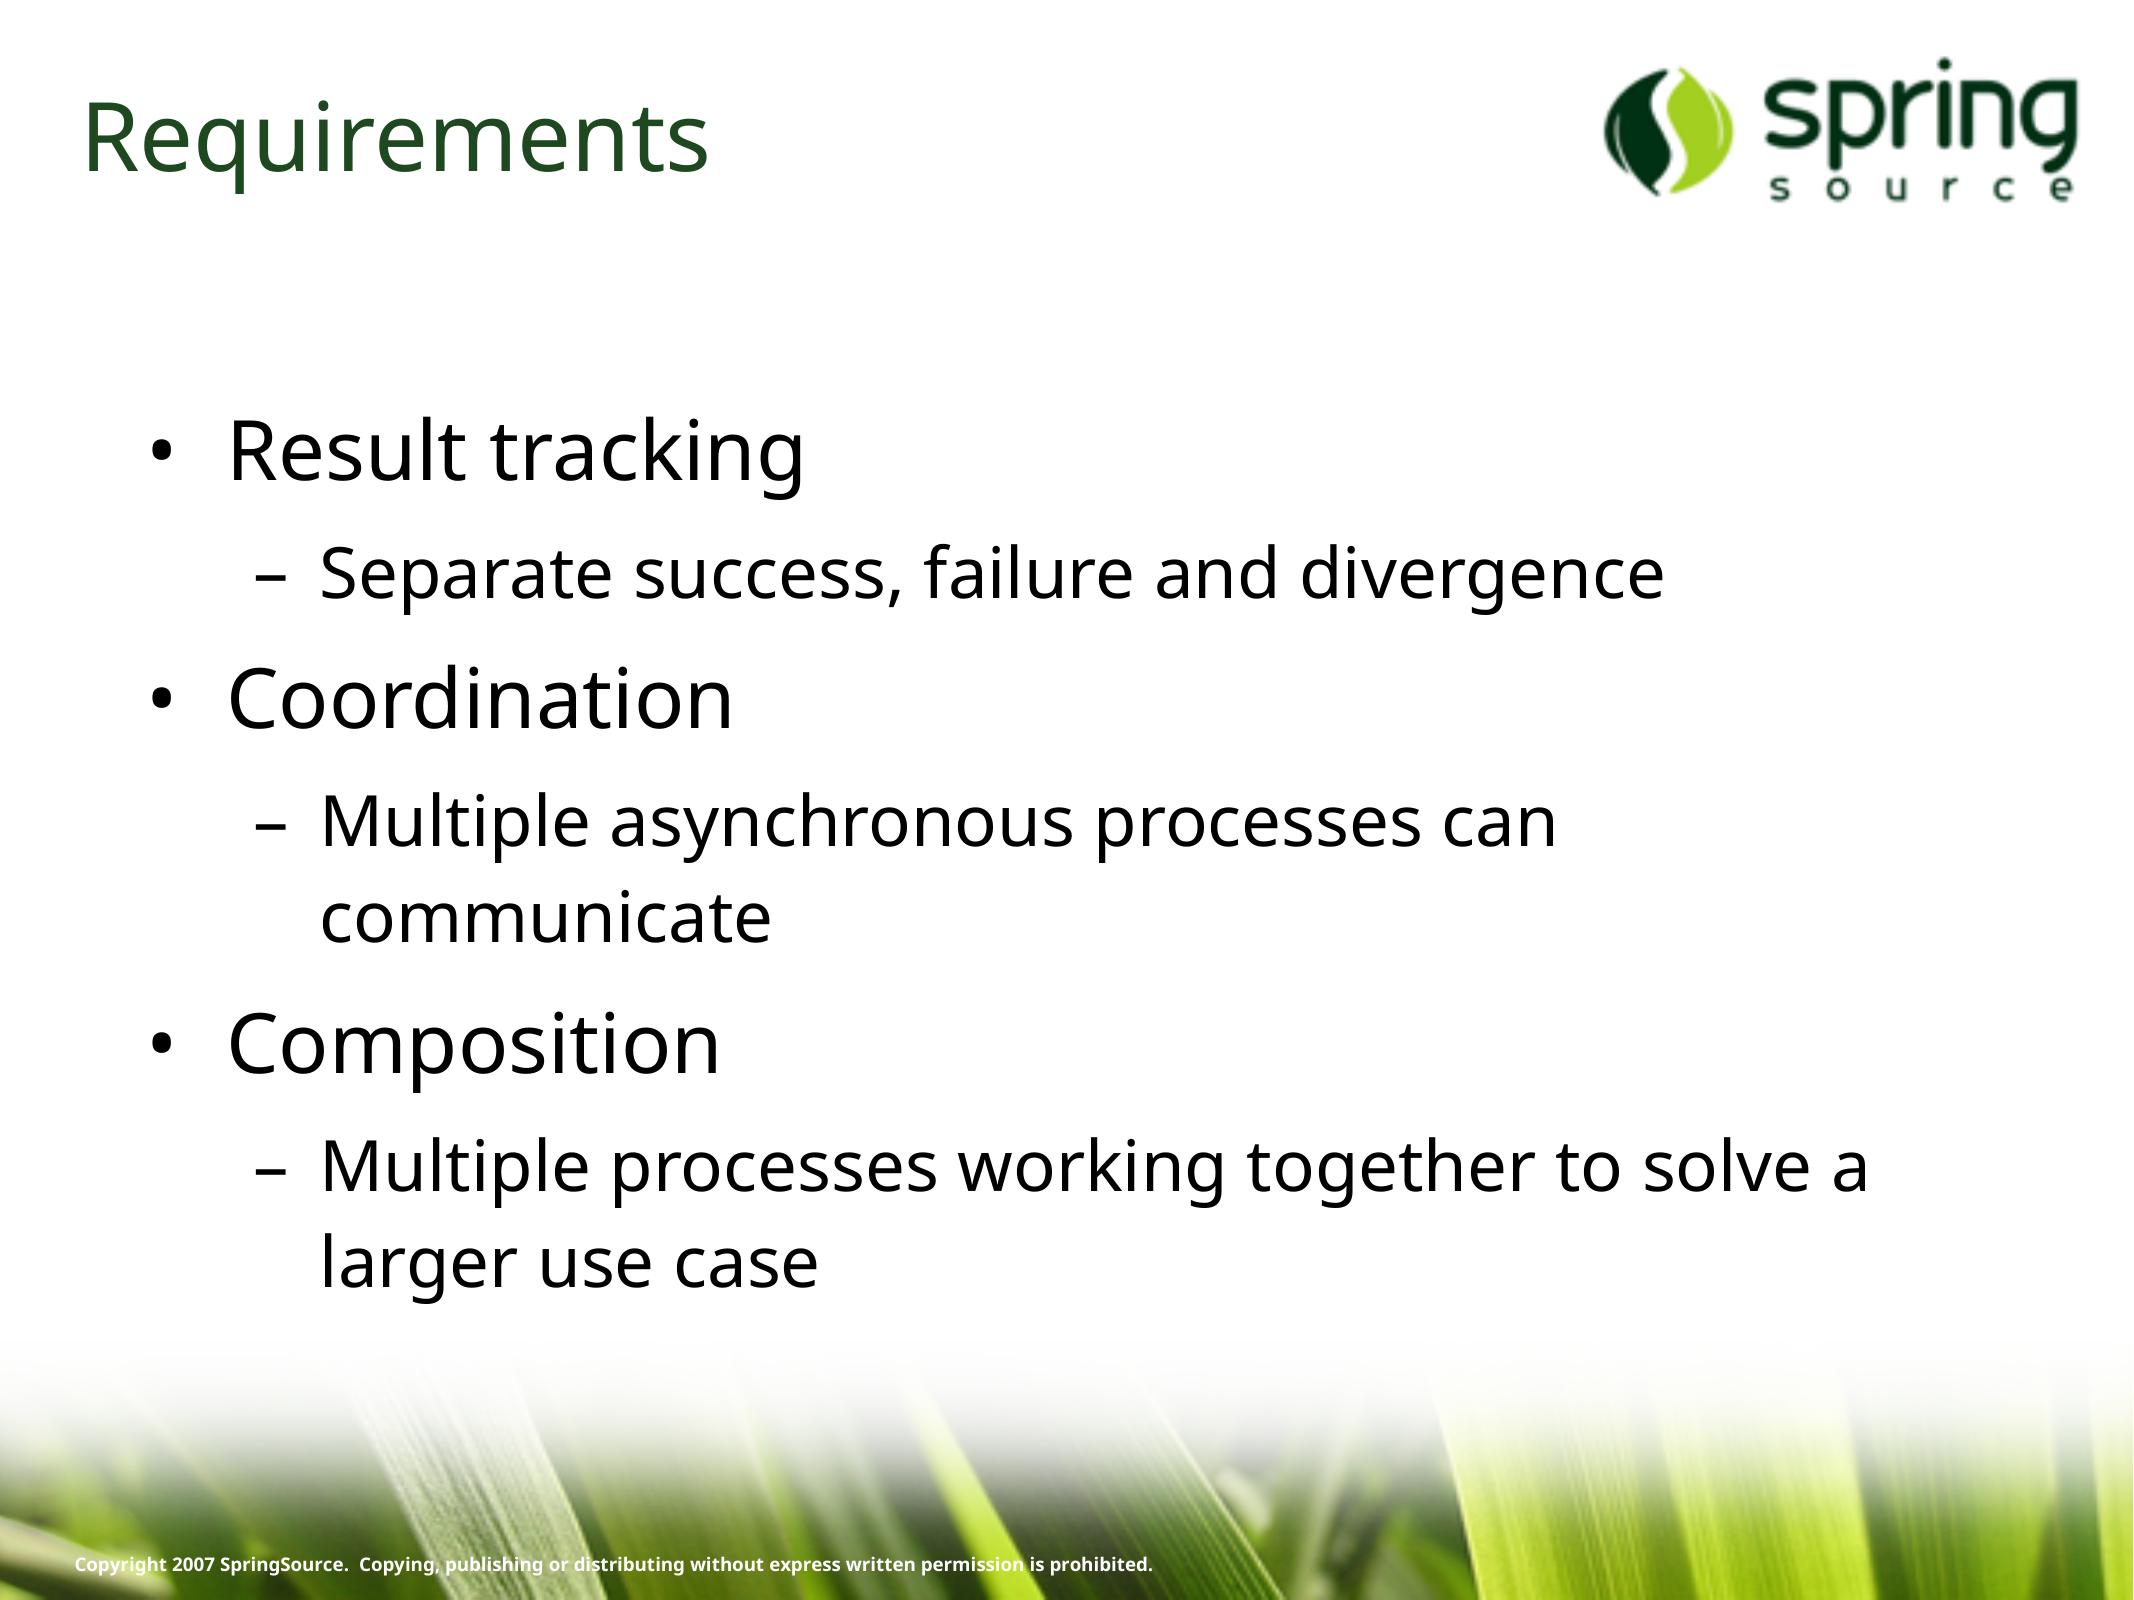

# Requirements
Result tracking
Separate success, failure and divergence
Coordination
Multiple asynchronous processes can communicate
Composition
Multiple processes working together to solve a larger use case